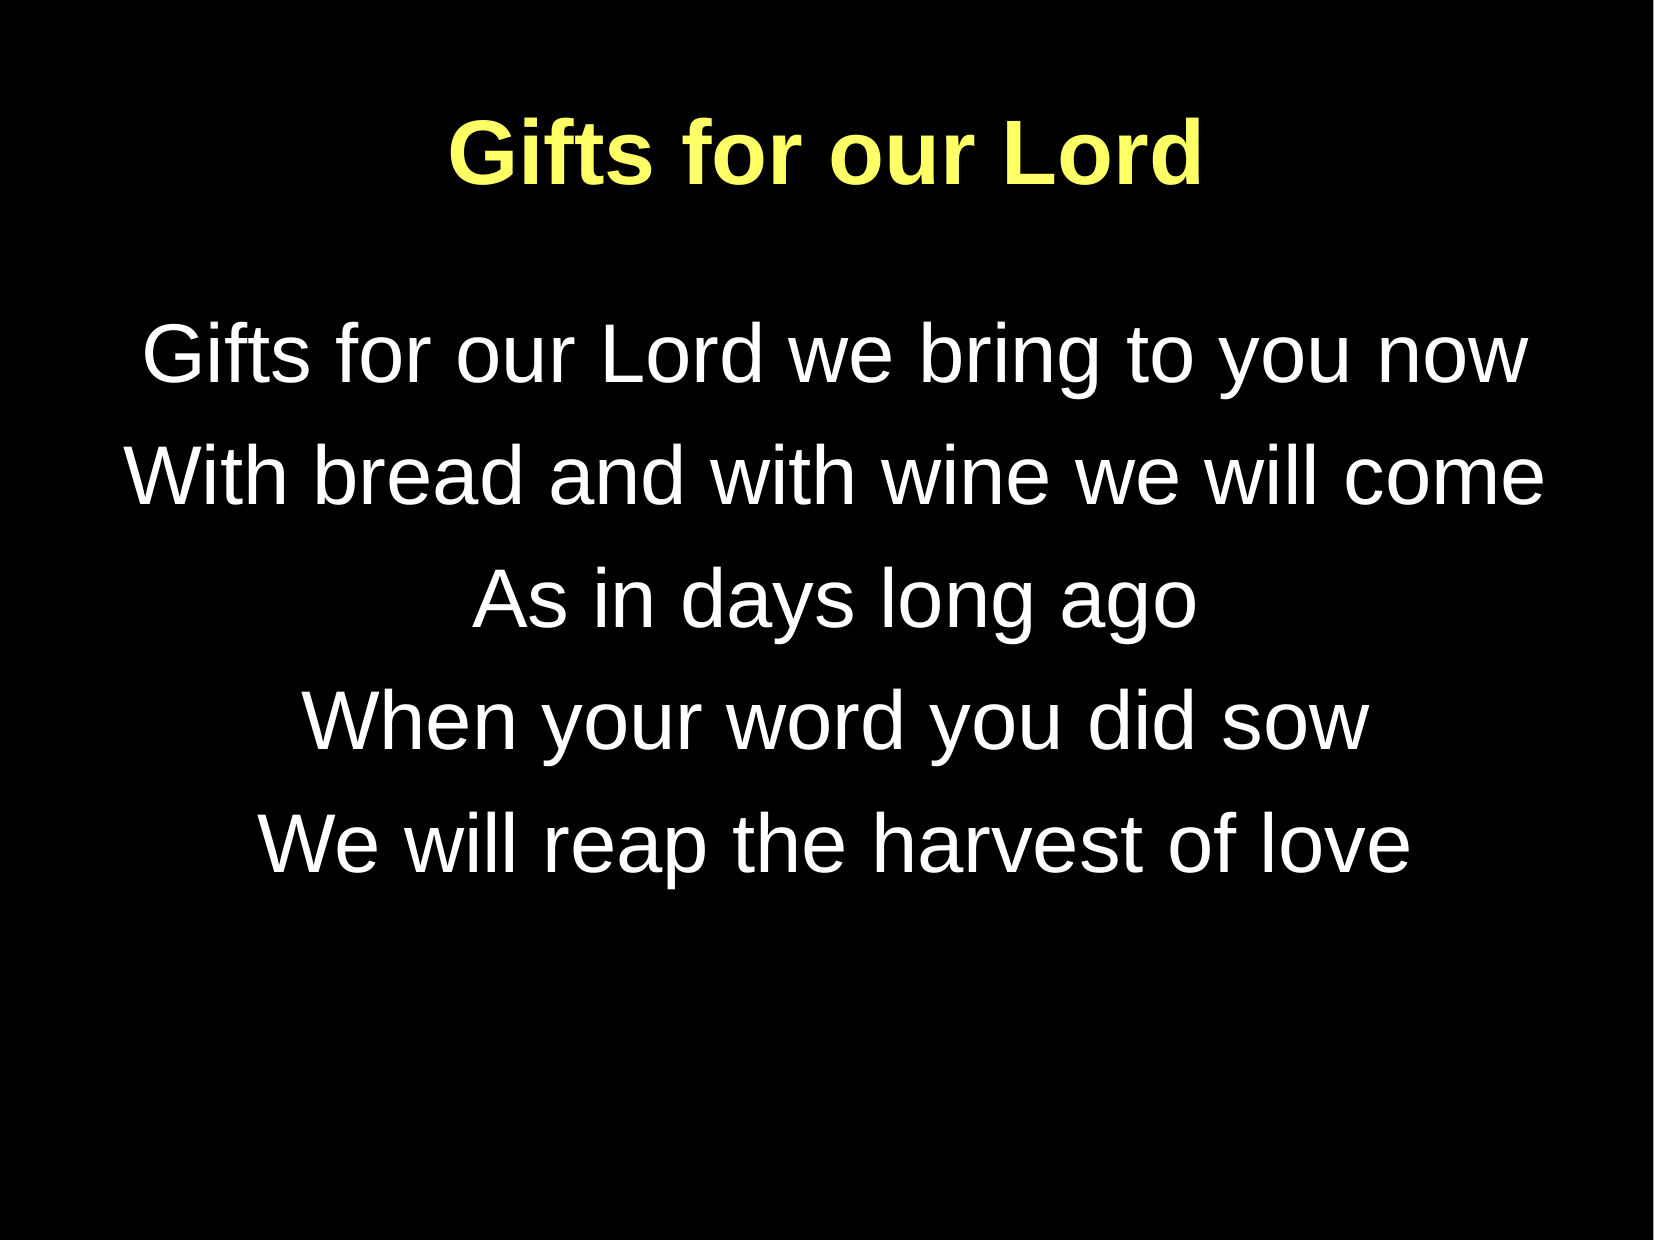

# Gifts for our Lord
Gifts for our Lord we bring to you now
With bread and with wine we will come
As in days long ago
When your word you did sow
We will reap the harvest of love